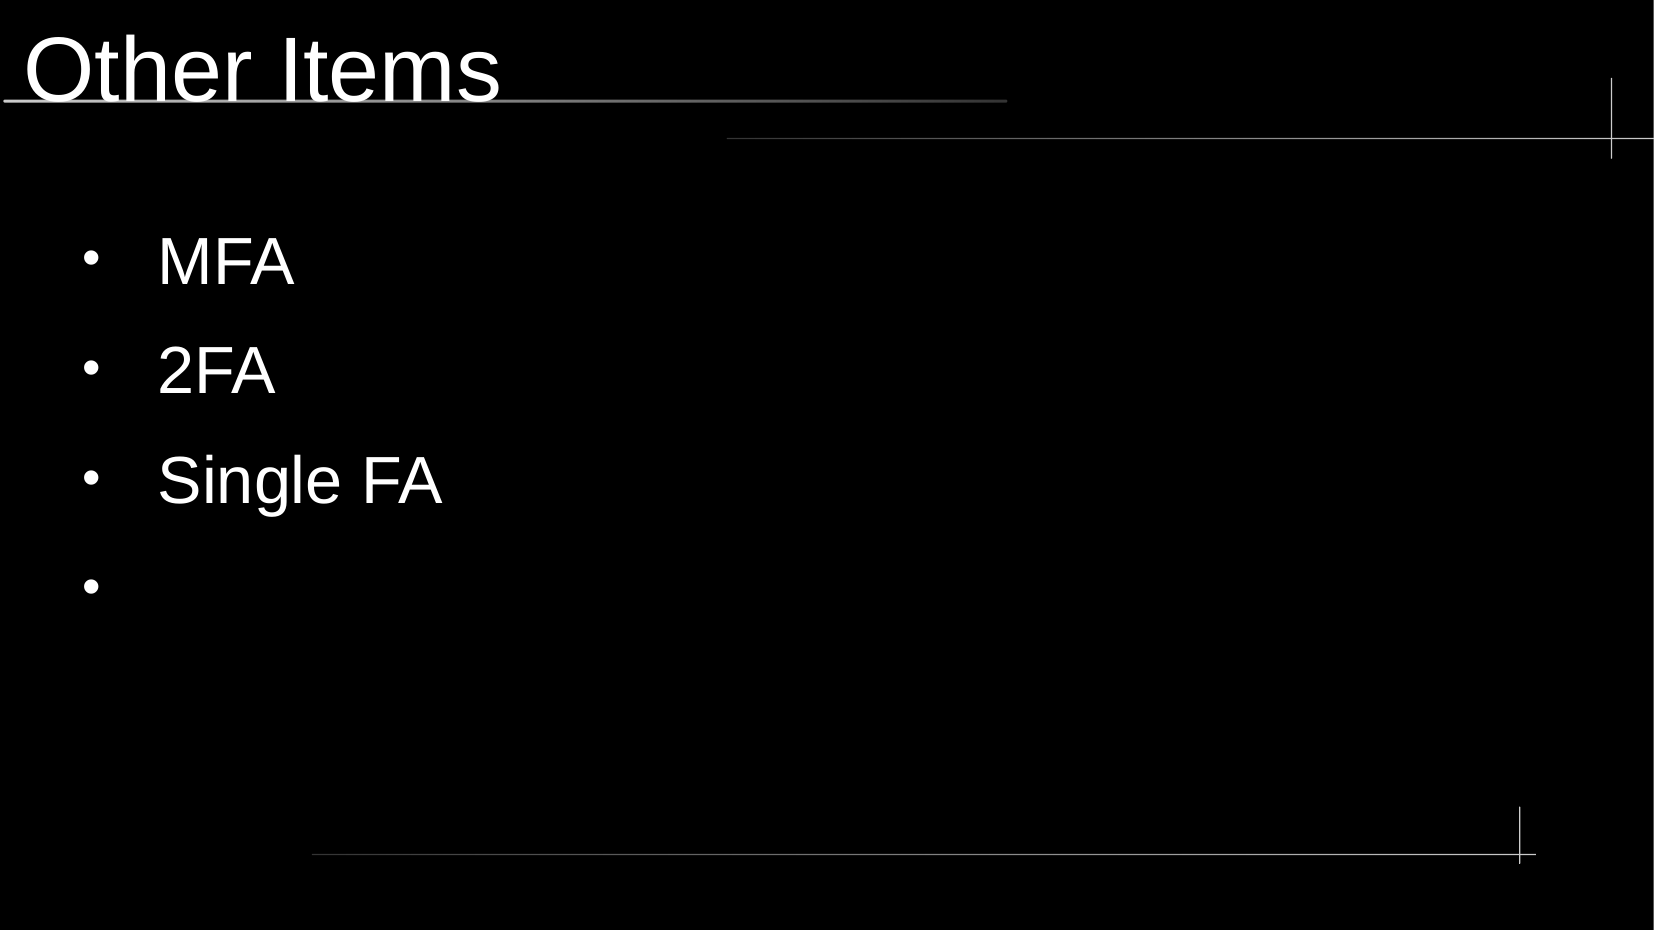

# Other Items
MFA
2FA
Single FA